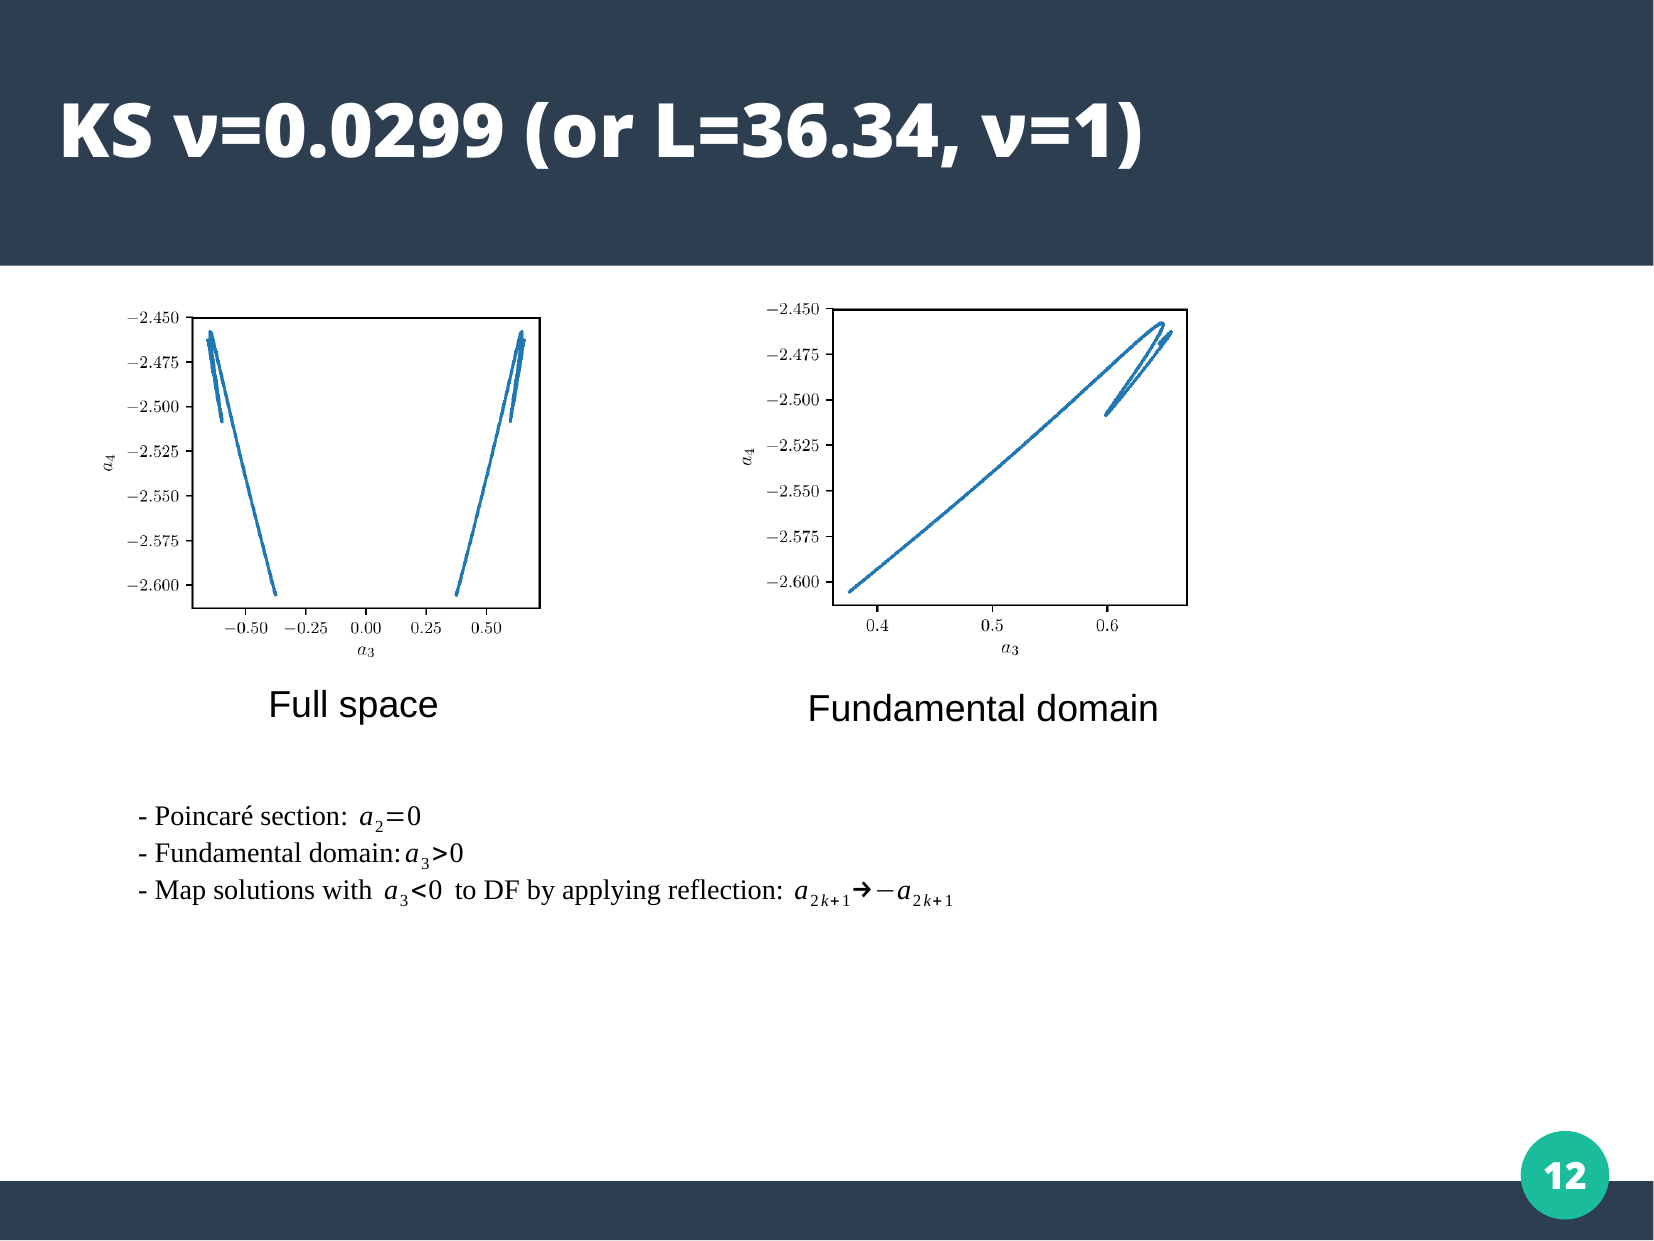

# KS ν=0.0299 (or L=36.34, ν=1)
Full space
Fundamental domain
12